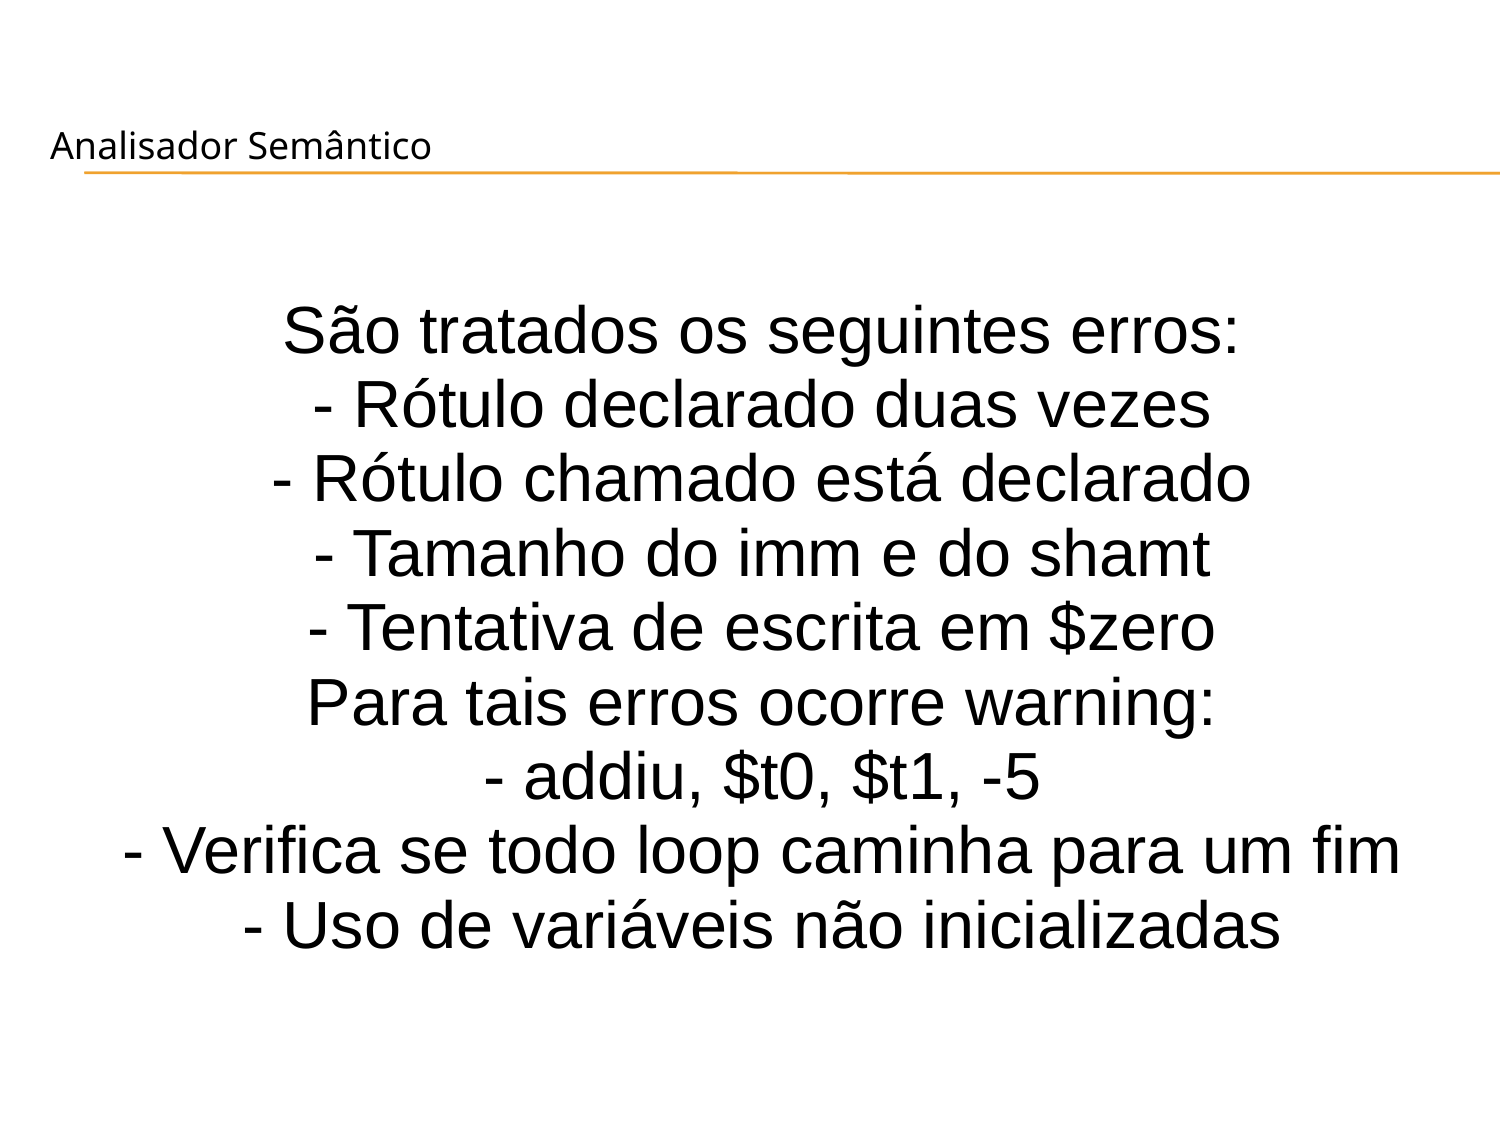

# Analisador Semântico
São tratados os seguintes erros:
- Rótulo declarado duas vezes
- Rótulo chamado está declarado
- Tamanho do imm e do shamt
- Tentativa de escrita em $zero
Para tais erros ocorre warning:
- addiu, $t0, $t1, -5
- Verifica se todo loop caminha para um fim
- Uso de variáveis não inicializadas